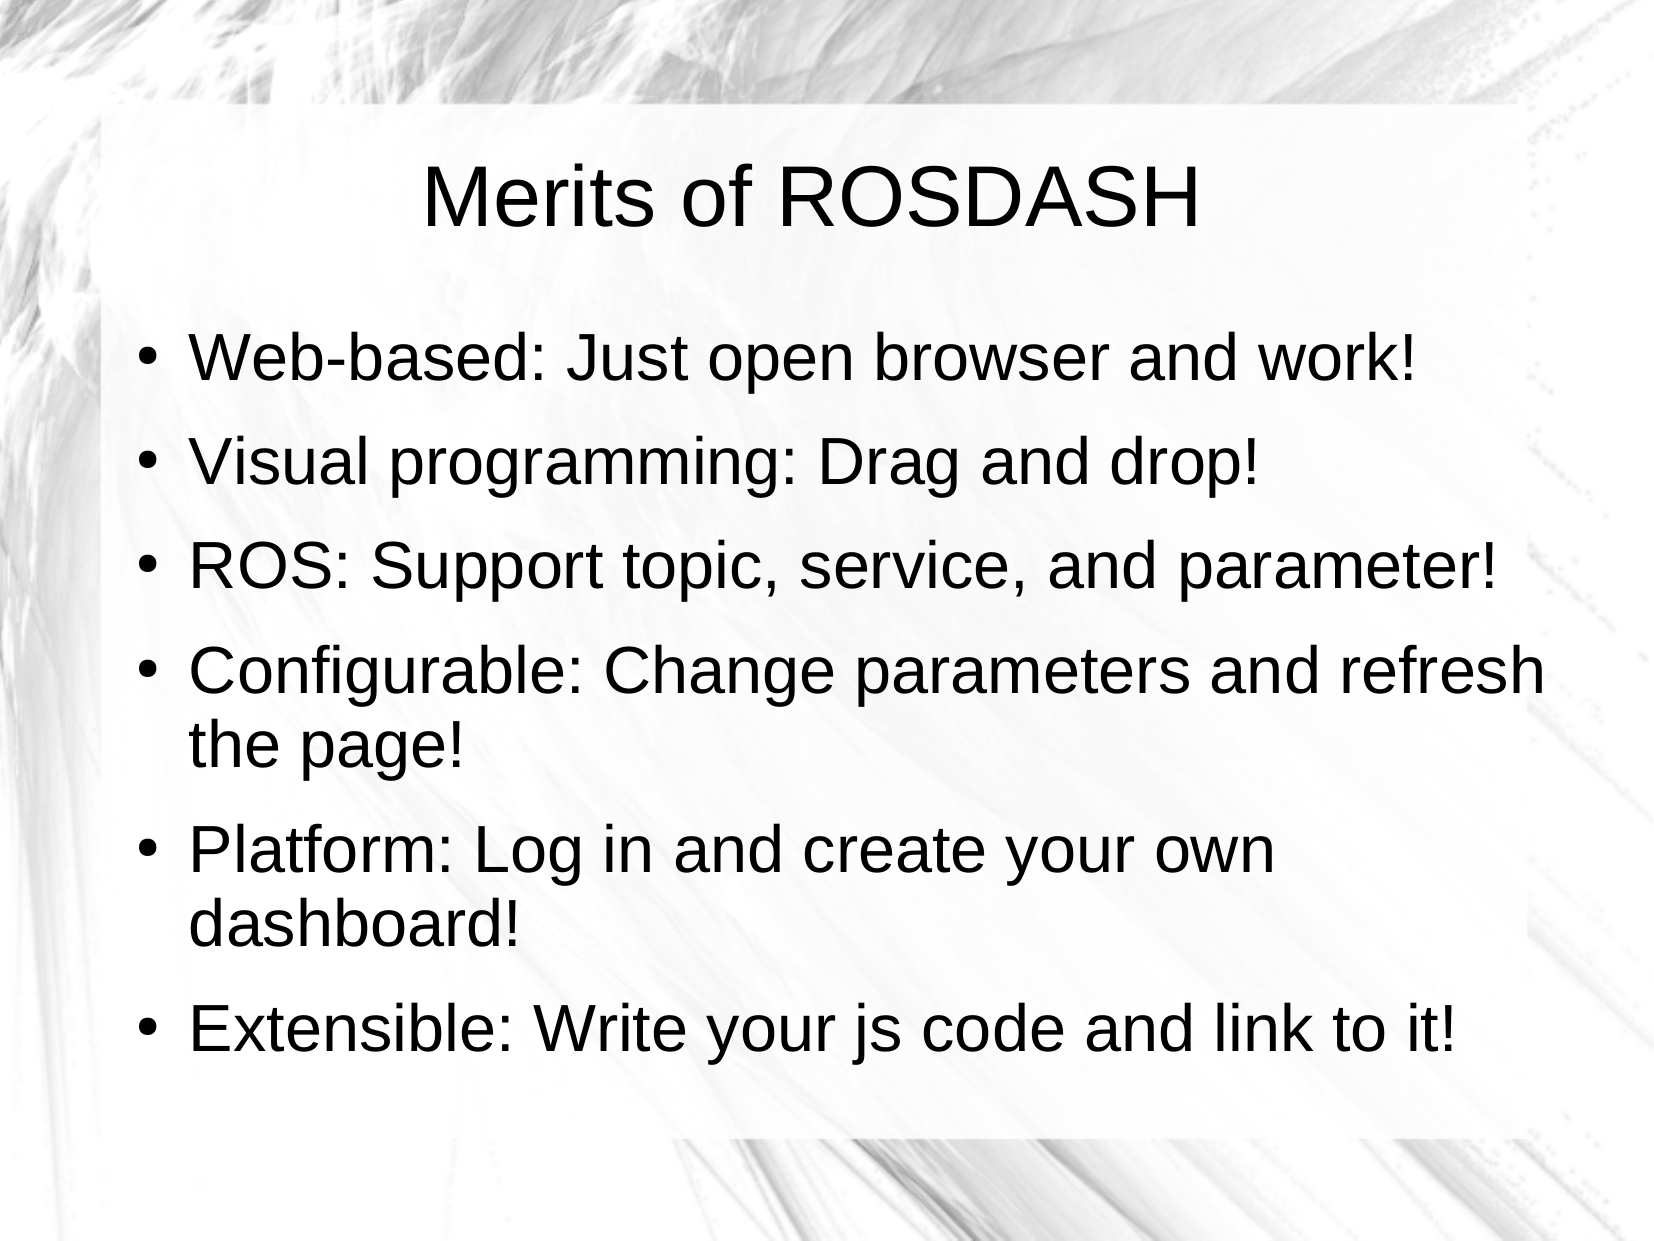

# Merits of ROSDASH
Web-based: Just open browser and work!
Visual programming: Drag and drop!
ROS: Support topic, service, and parameter!
Configurable: Change parameters and refresh the page!
Platform: Log in and create your own dashboard!
Extensible: Write your js code and link to it!